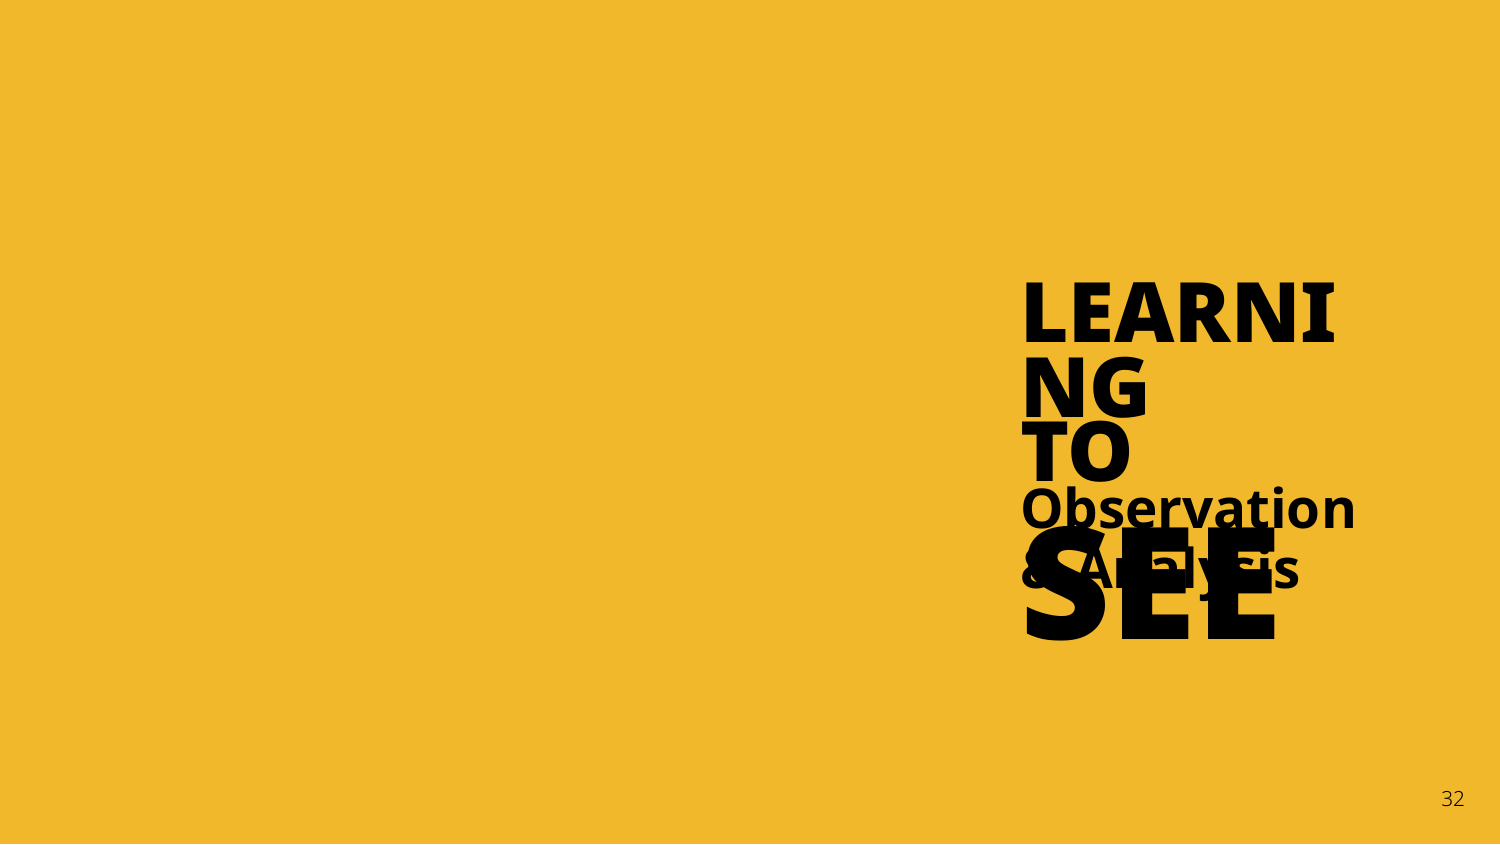

Learning
to SEE
# Observation & Analysis